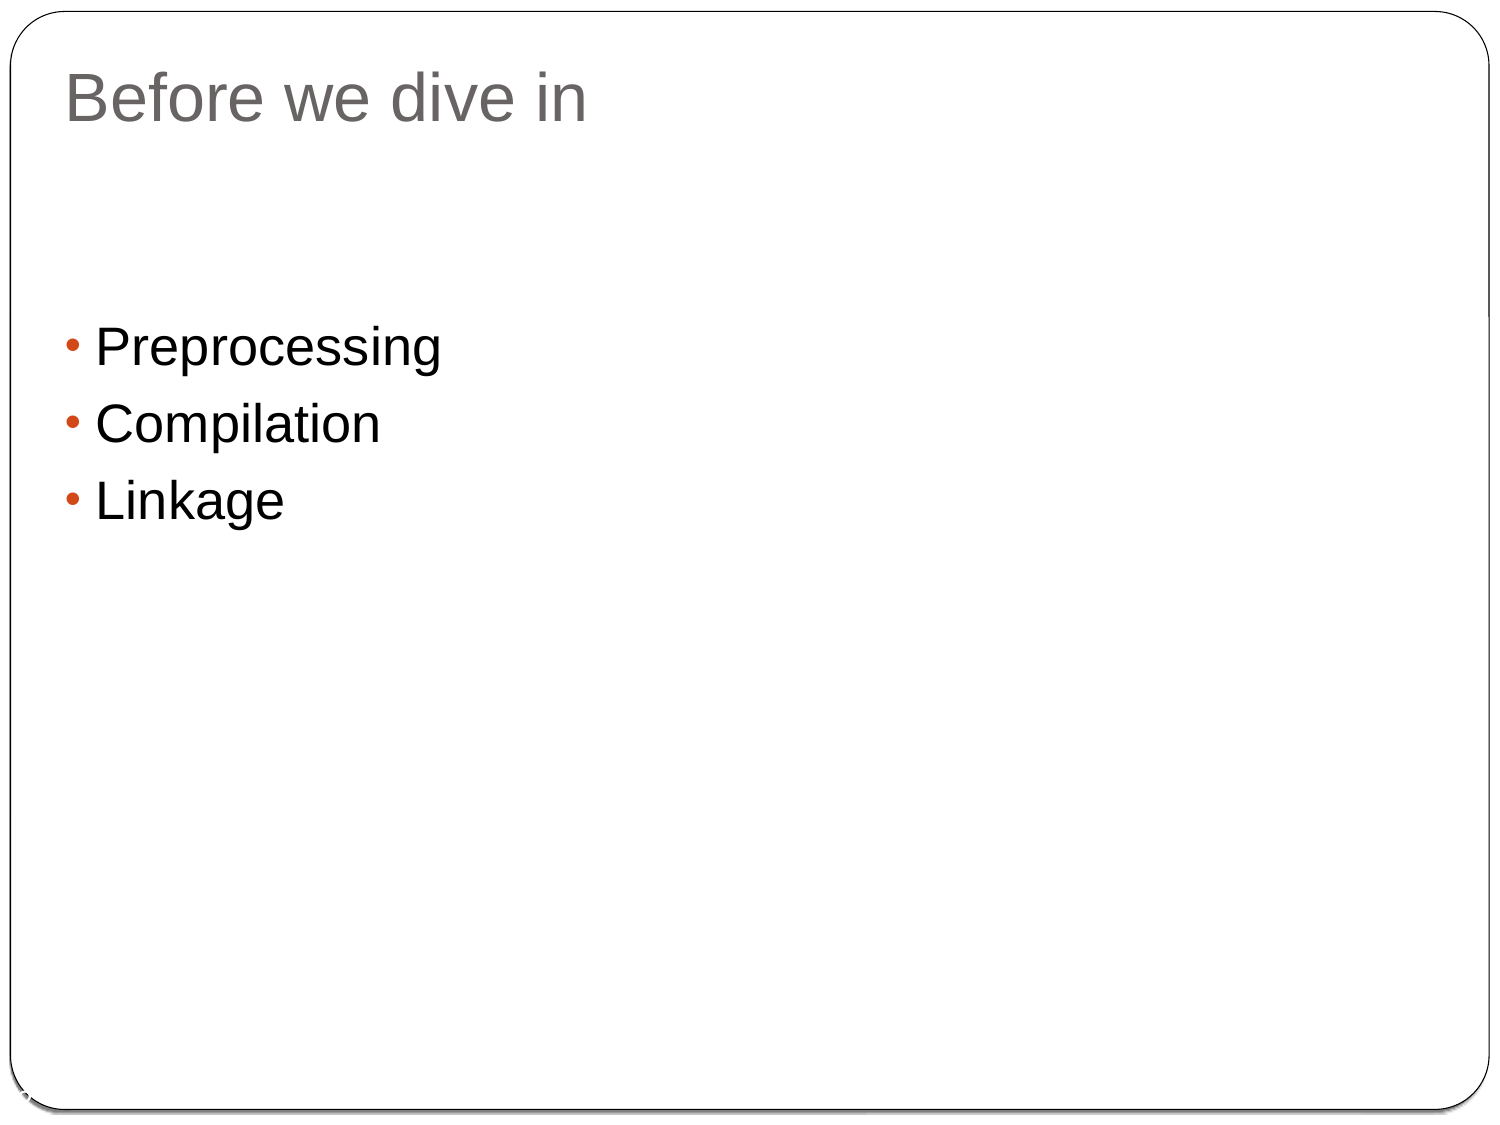

# Before we dive in
 Preprocessing
 Compilation
 Linkage